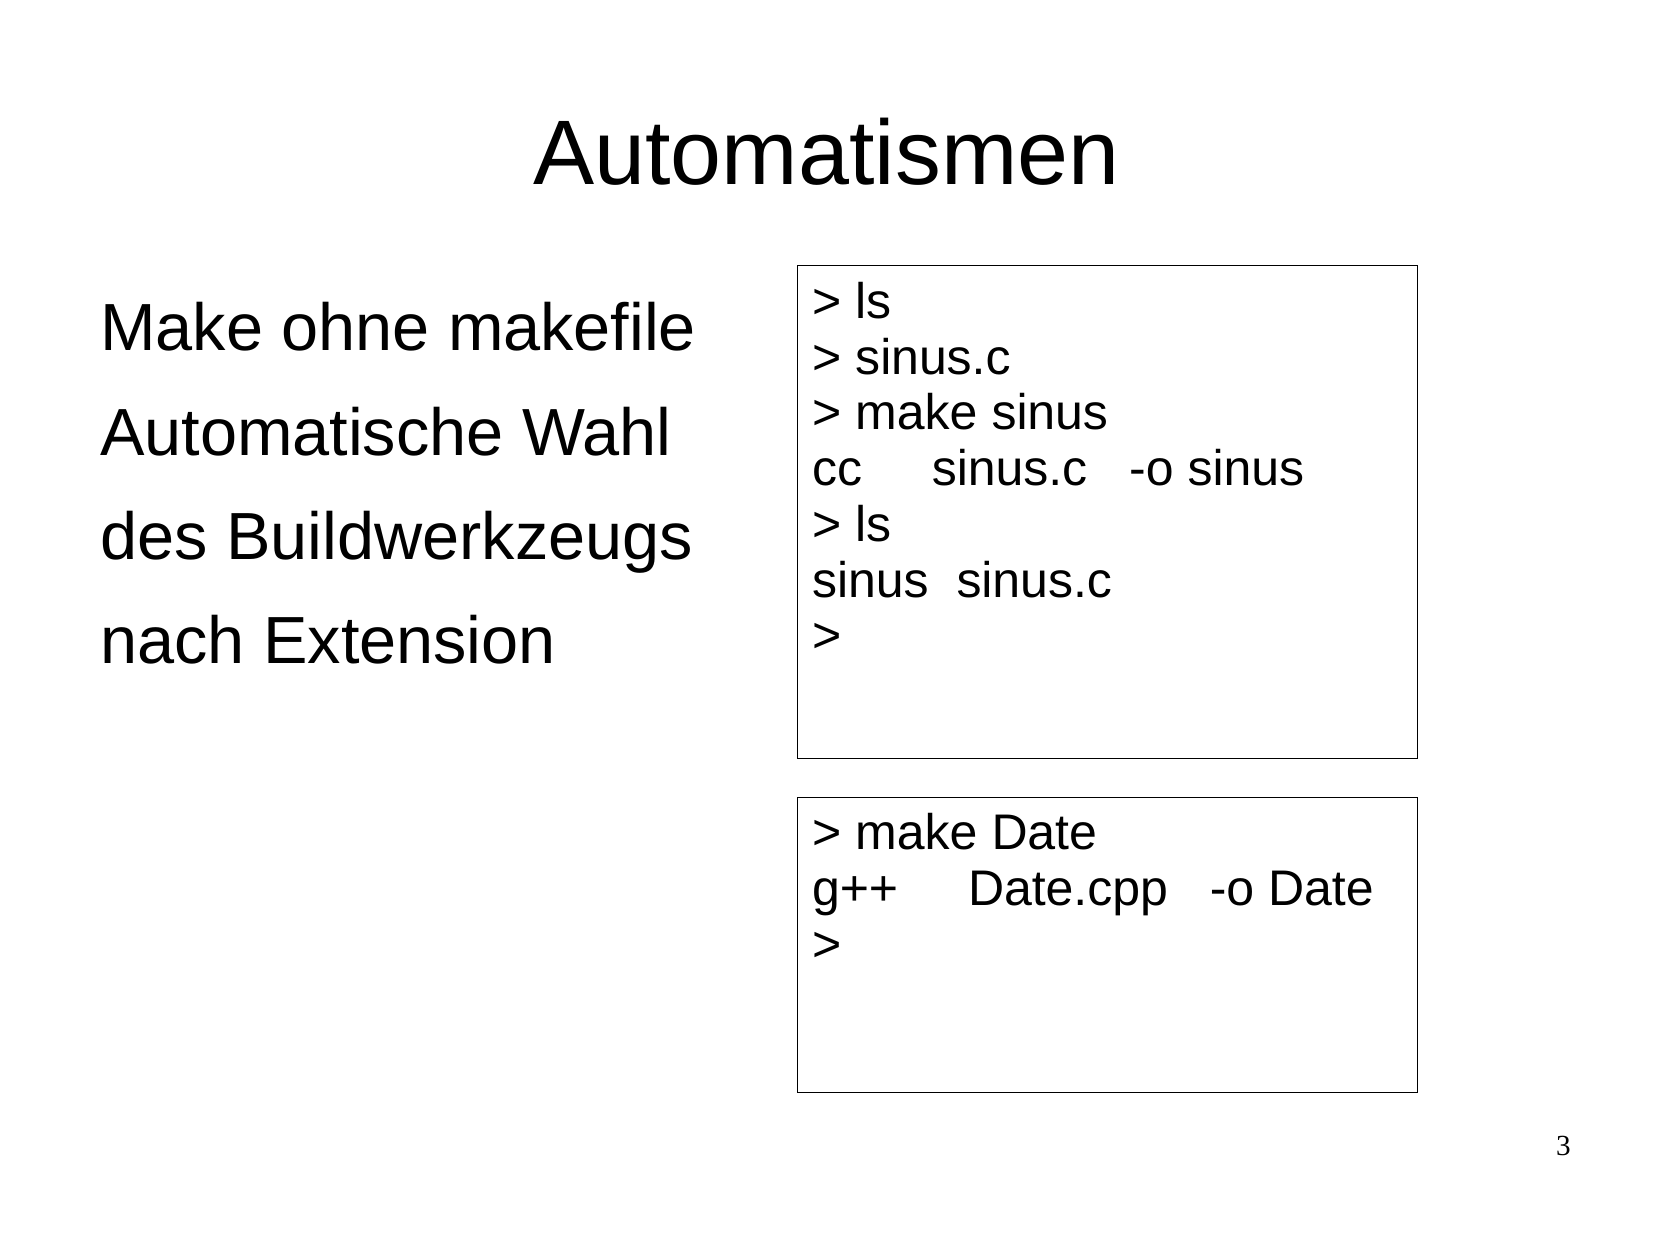

# Automatismen
> ls
> sinus.c
> make sinus
cc sinus.c -o sinus
> ls
sinus sinus.c
>
Make ohne makefile
Automatische Wahl
des Buildwerkzeugs
nach Extension
> make Date
g++ Date.cpp -o Date
>
3